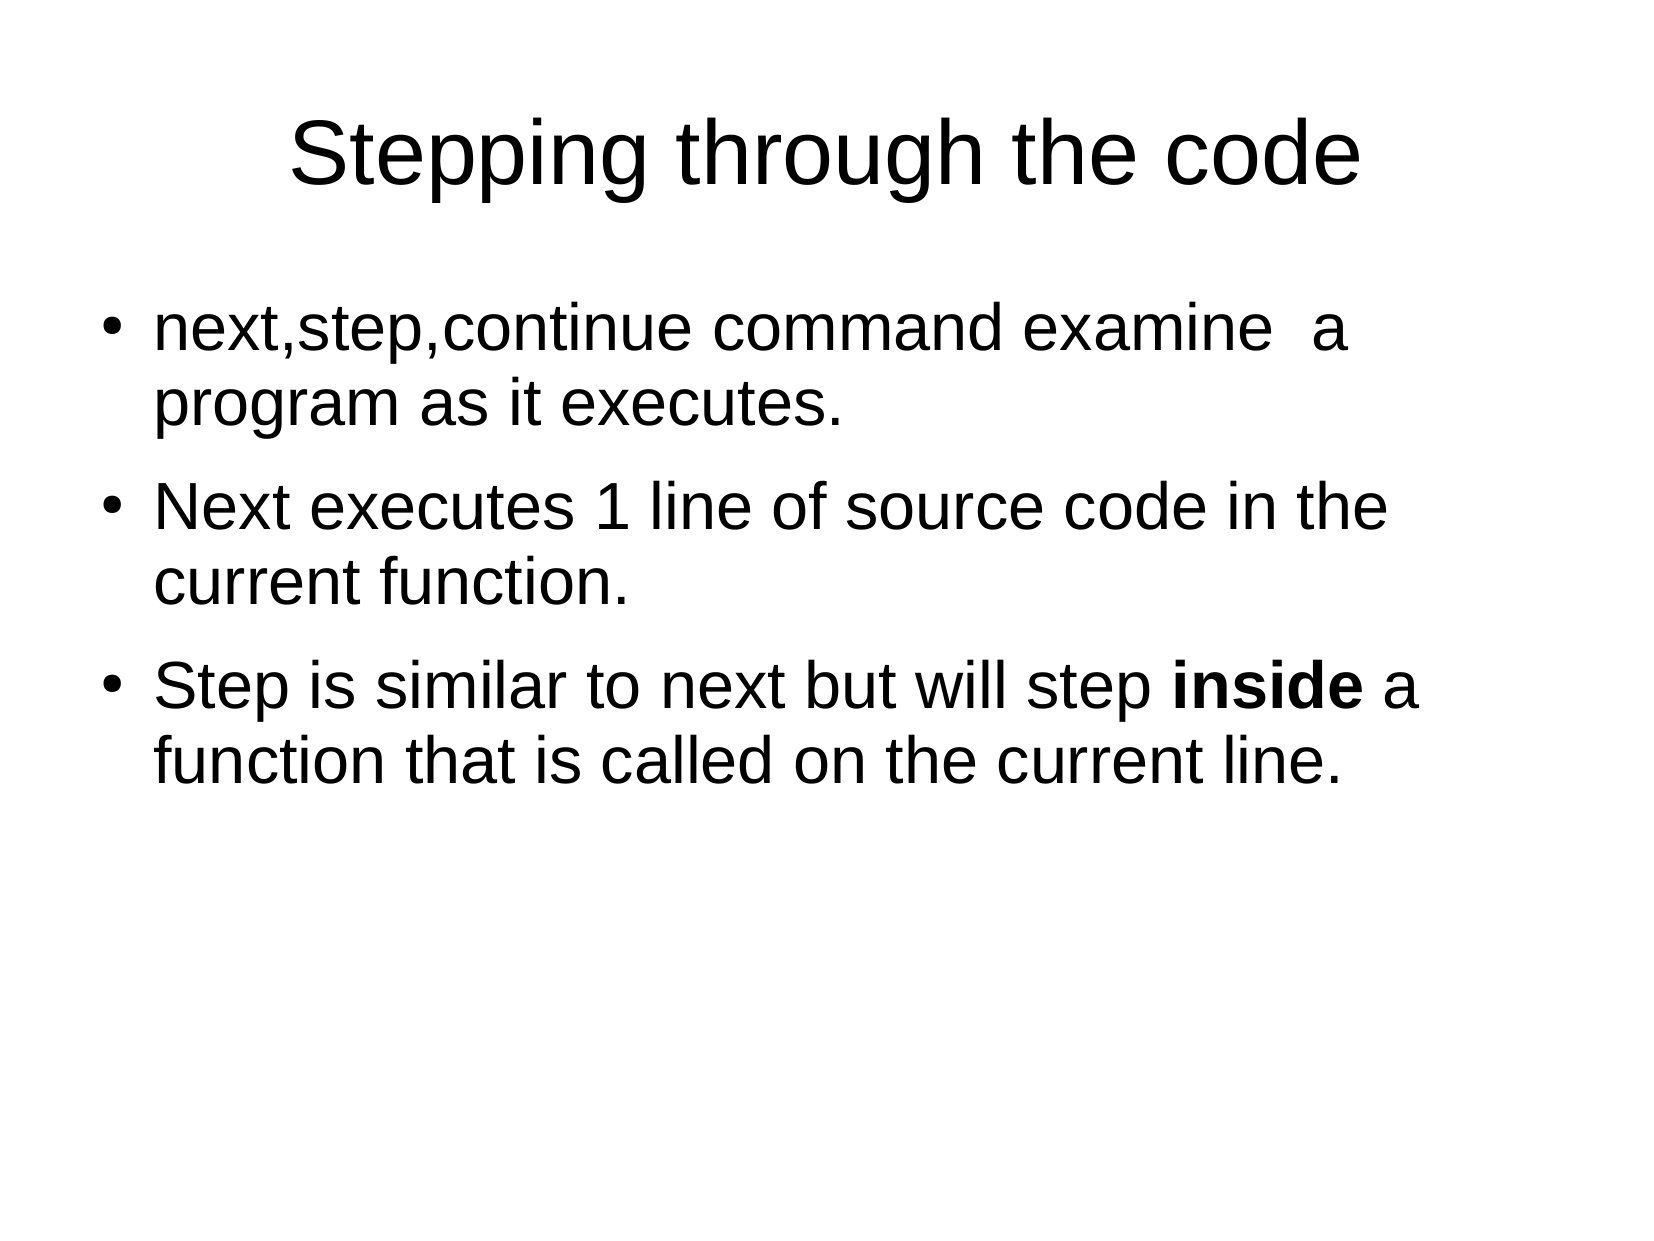

# Stepping through the code
next,step,continue command examine a program as it executes.
Next executes 1 line of source code in the current function.
Step is similar to next but will step inside a function that is called on the current line.